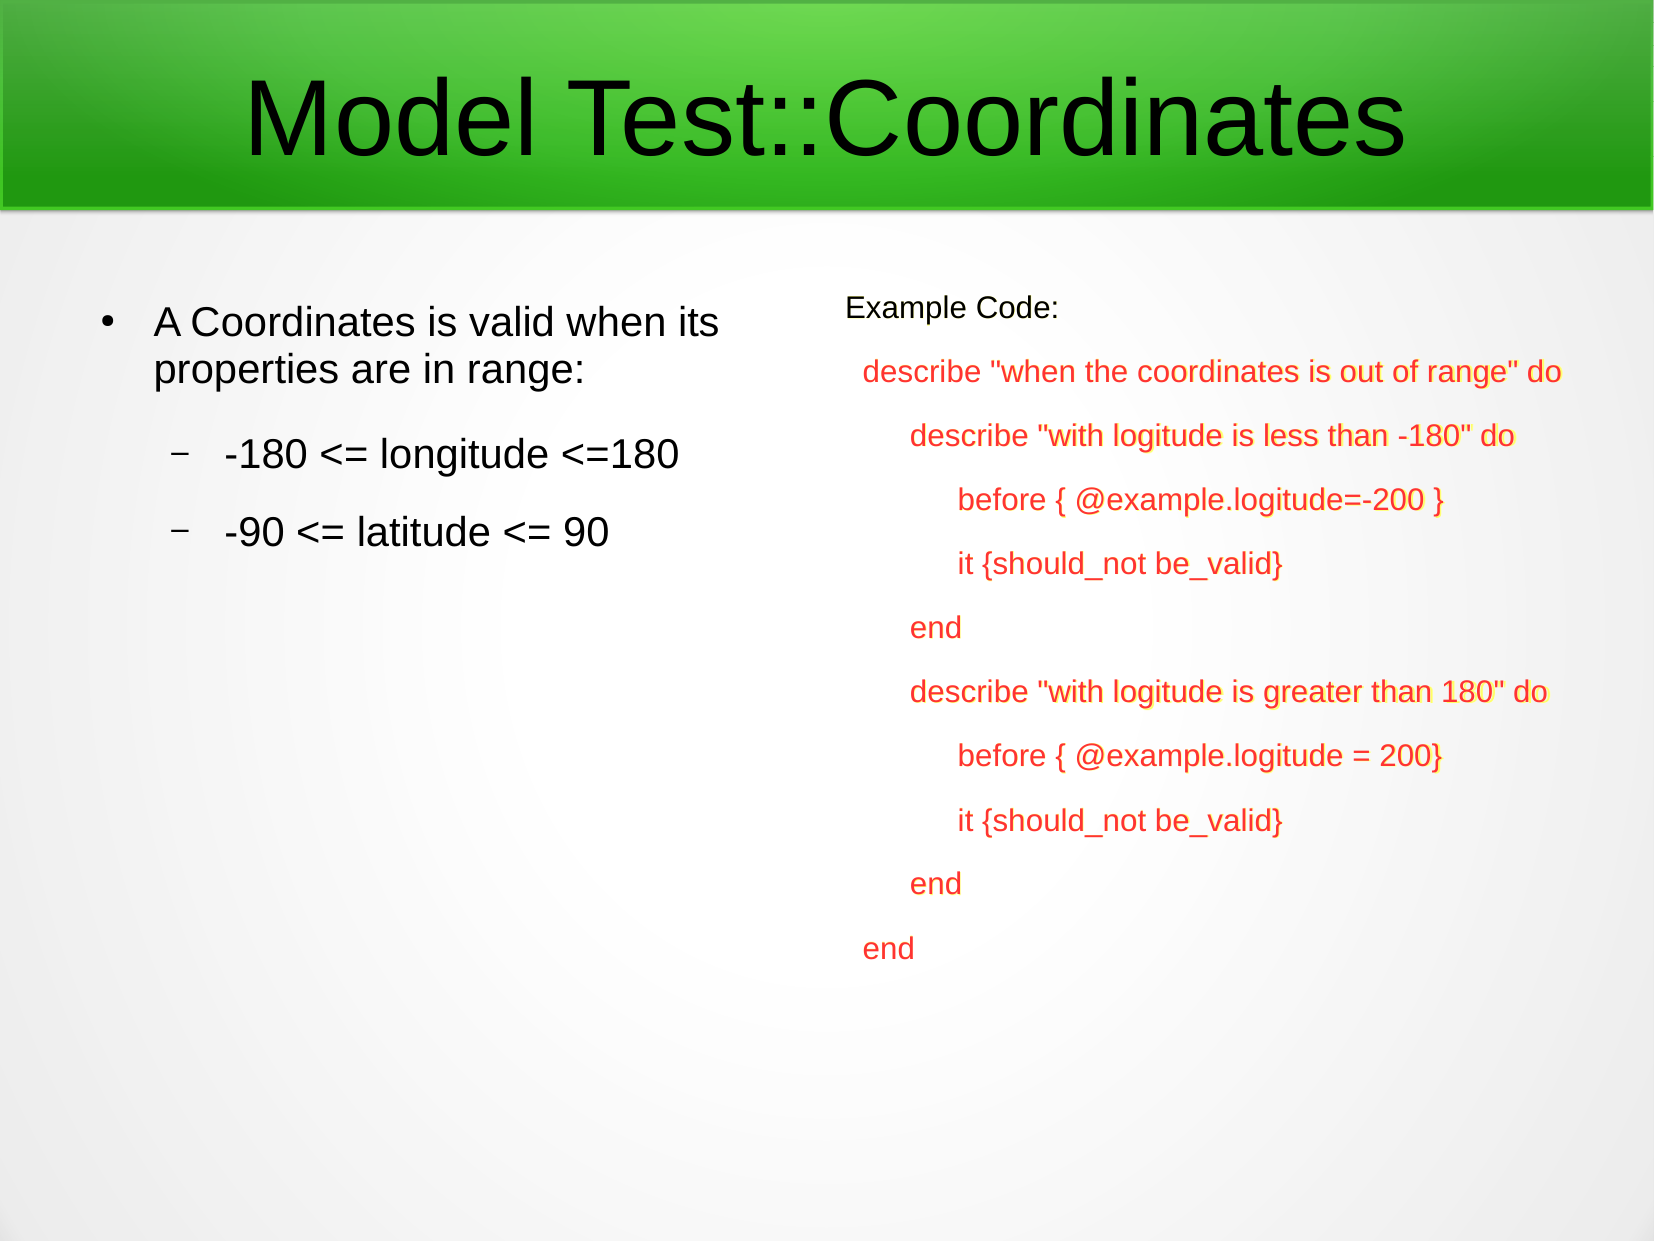

# Model Test::Coordinates
Example Code:
 describe "when the coordinates is out of range" do
 	 describe "with logitude is less than -180" do
 	 	before { @example.logitude=-200 }
 	 	it {should_not be_valid}
 	 end
 	 describe "with logitude is greater than 180" do
 	 	before { @example.logitude = 200}
 	 	it {should_not be_valid}
 	 end
 end
A Coordinates is valid when its properties are in range:
-180 <= longitude <=180
-90 <= latitude <= 90